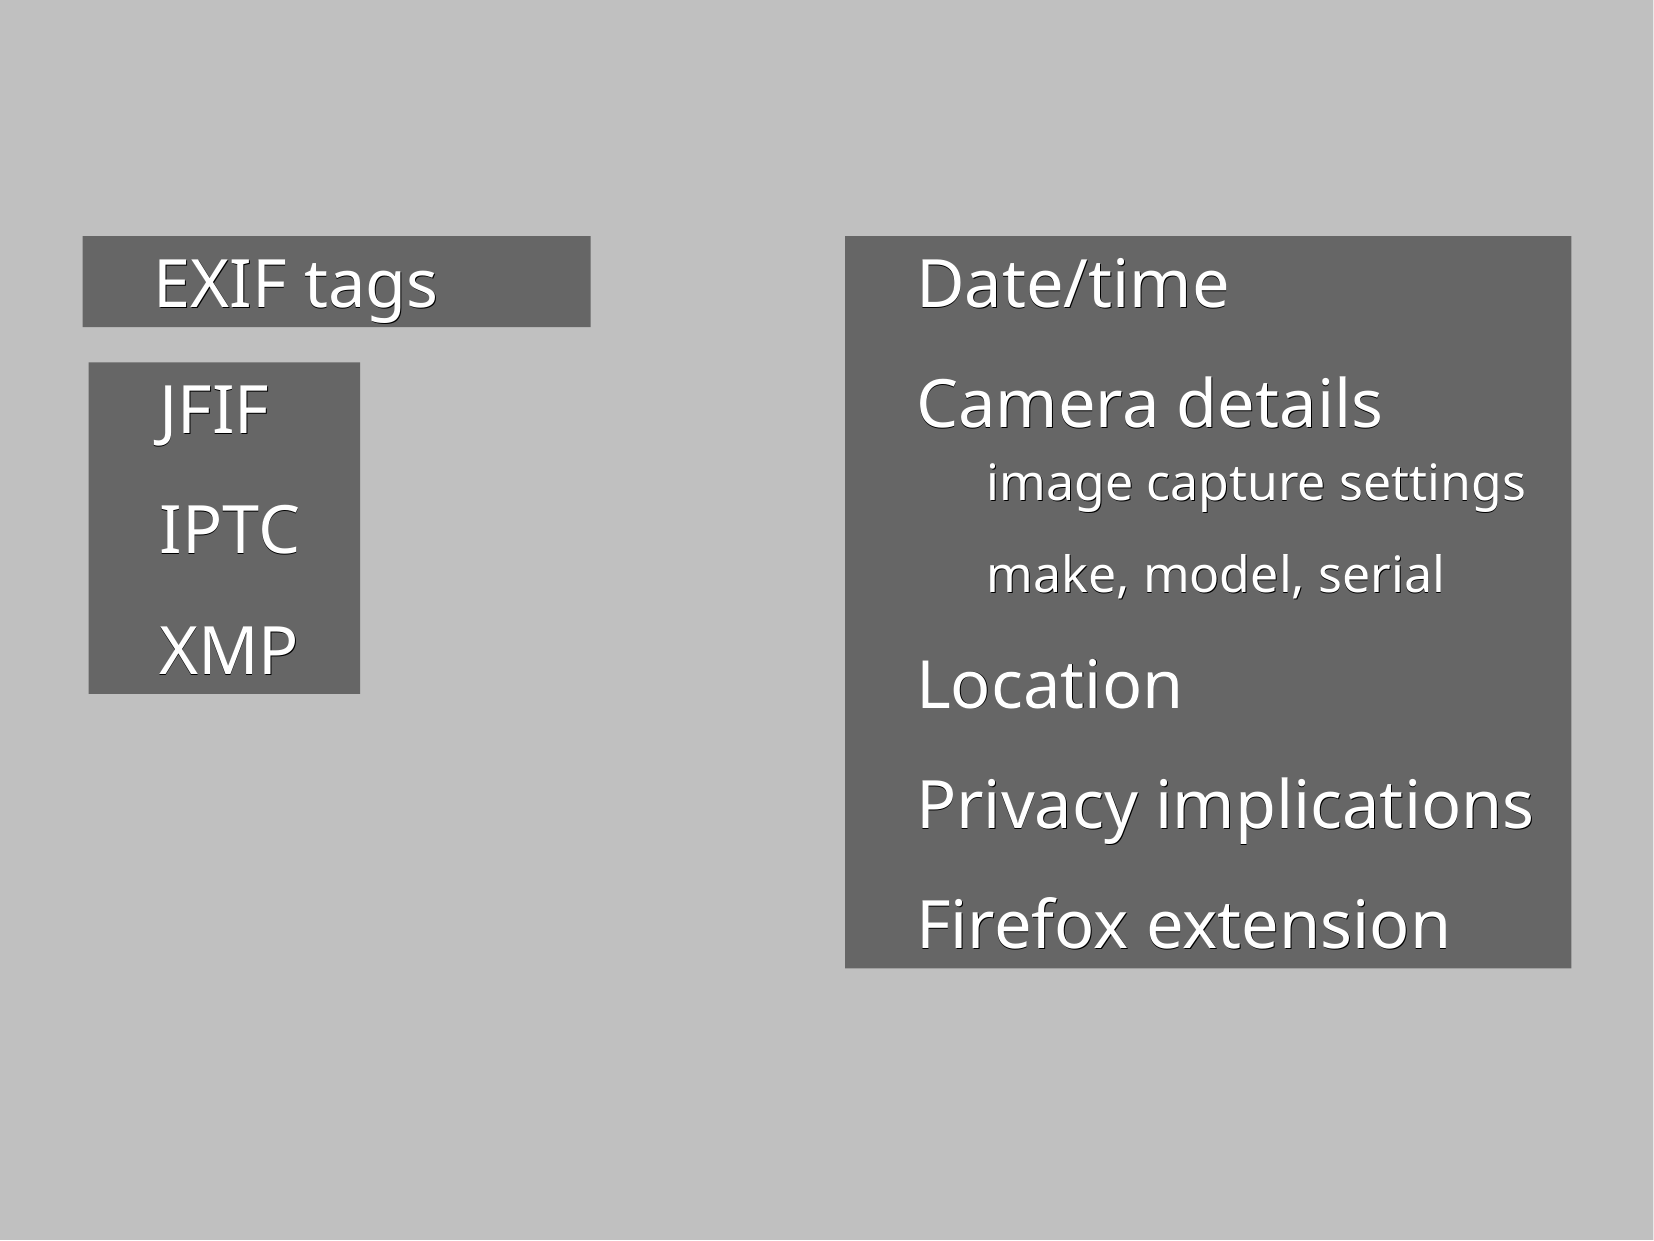

# EXIF tags
Date/time
Camera details
image capture settings
make, model, serial
Location
Privacy implications
Firefox extension
JFIF
IPTC
XMP